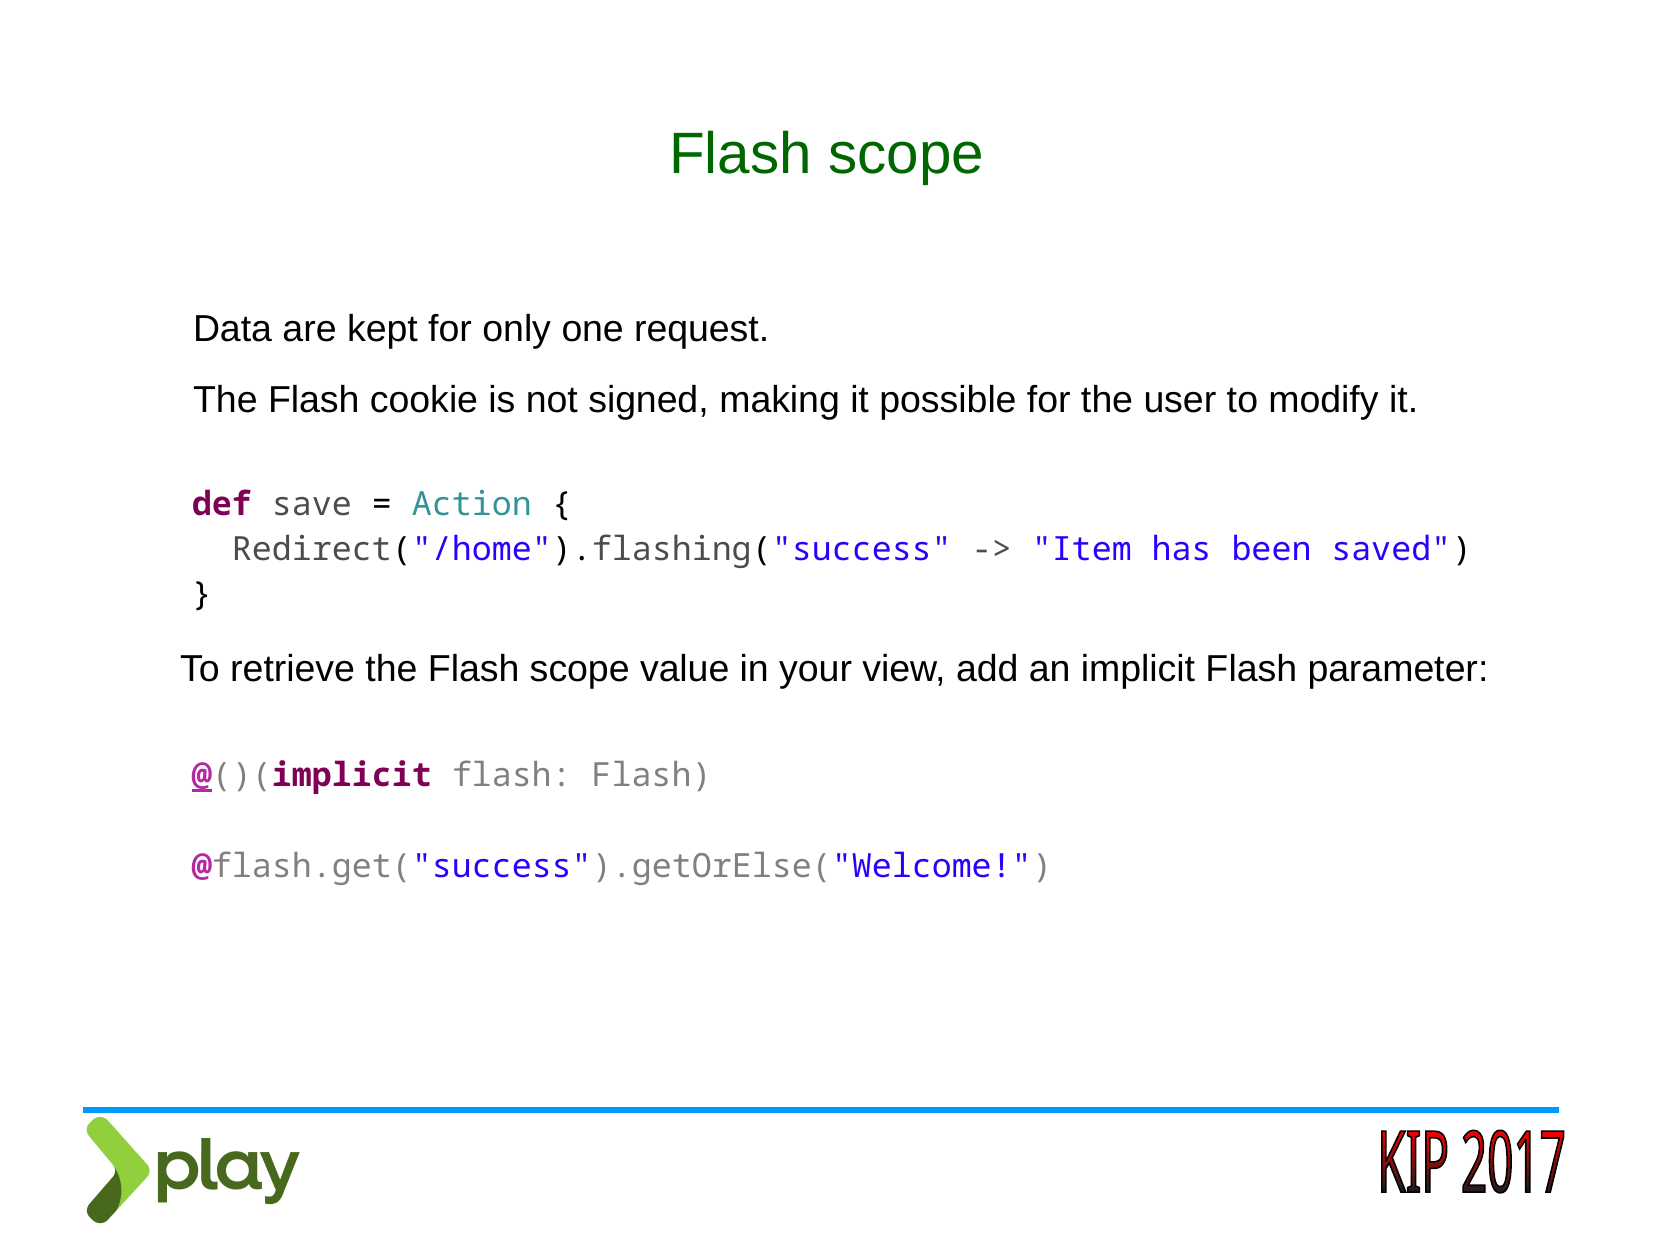

# Flash scope
 Data are kept for only one request.
 The Flash cookie is not signed, making it possible for the user to modify it.
def save = Action {
 Redirect("/home").flashing("success" -> "Item has been saved")
}
To retrieve the Flash scope value in your view, add an implicit Flash parameter:
@()(implicit flash: Flash)
@flash.get("success").getOrElse("Welcome!")